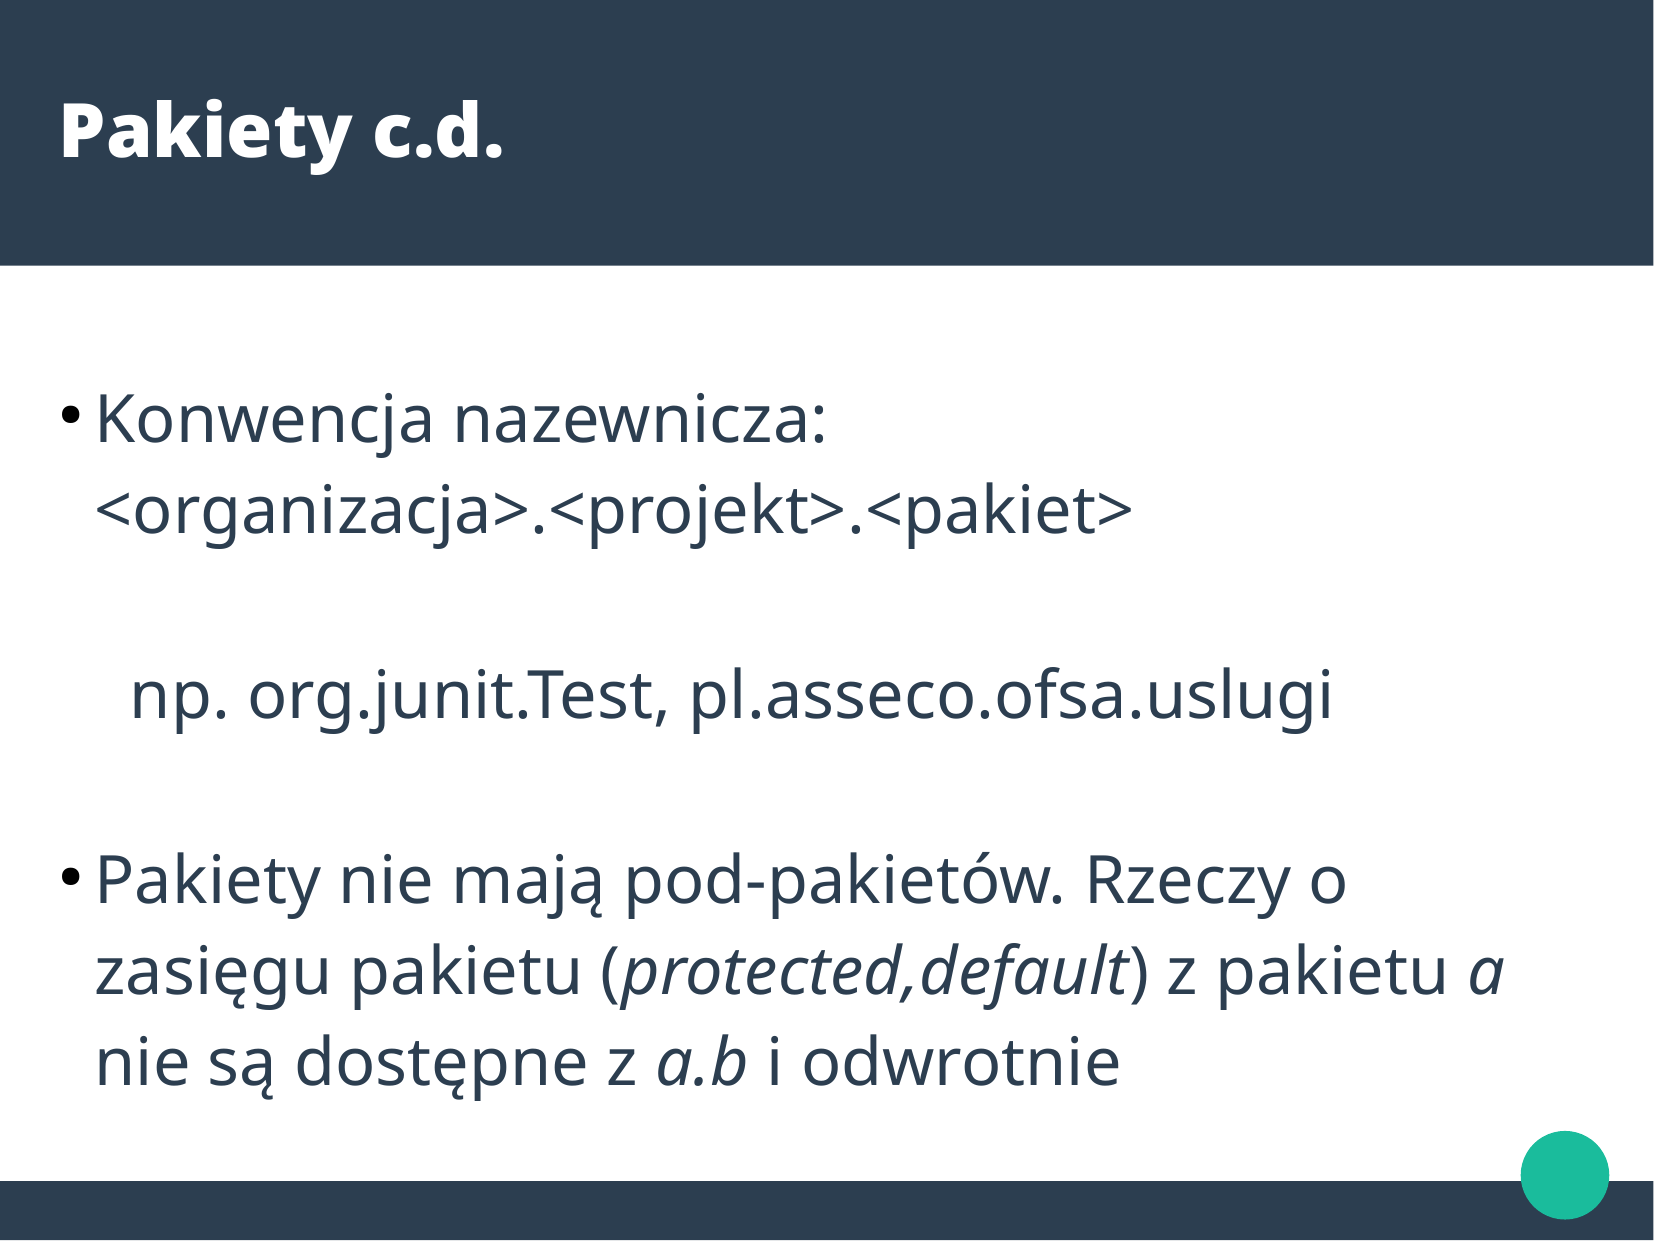

# Pakiety c.d.
Konwencja nazewnicza: <organizacja>.<projekt>.<pakiet>
np. org.junit.Test, pl.asseco.ofsa.uslugi
Pakiety nie mają pod-pakietów. Rzeczy o zasięgu pakietu (protected,default) z pakietu a nie są dostępne z a.b i odwrotnie